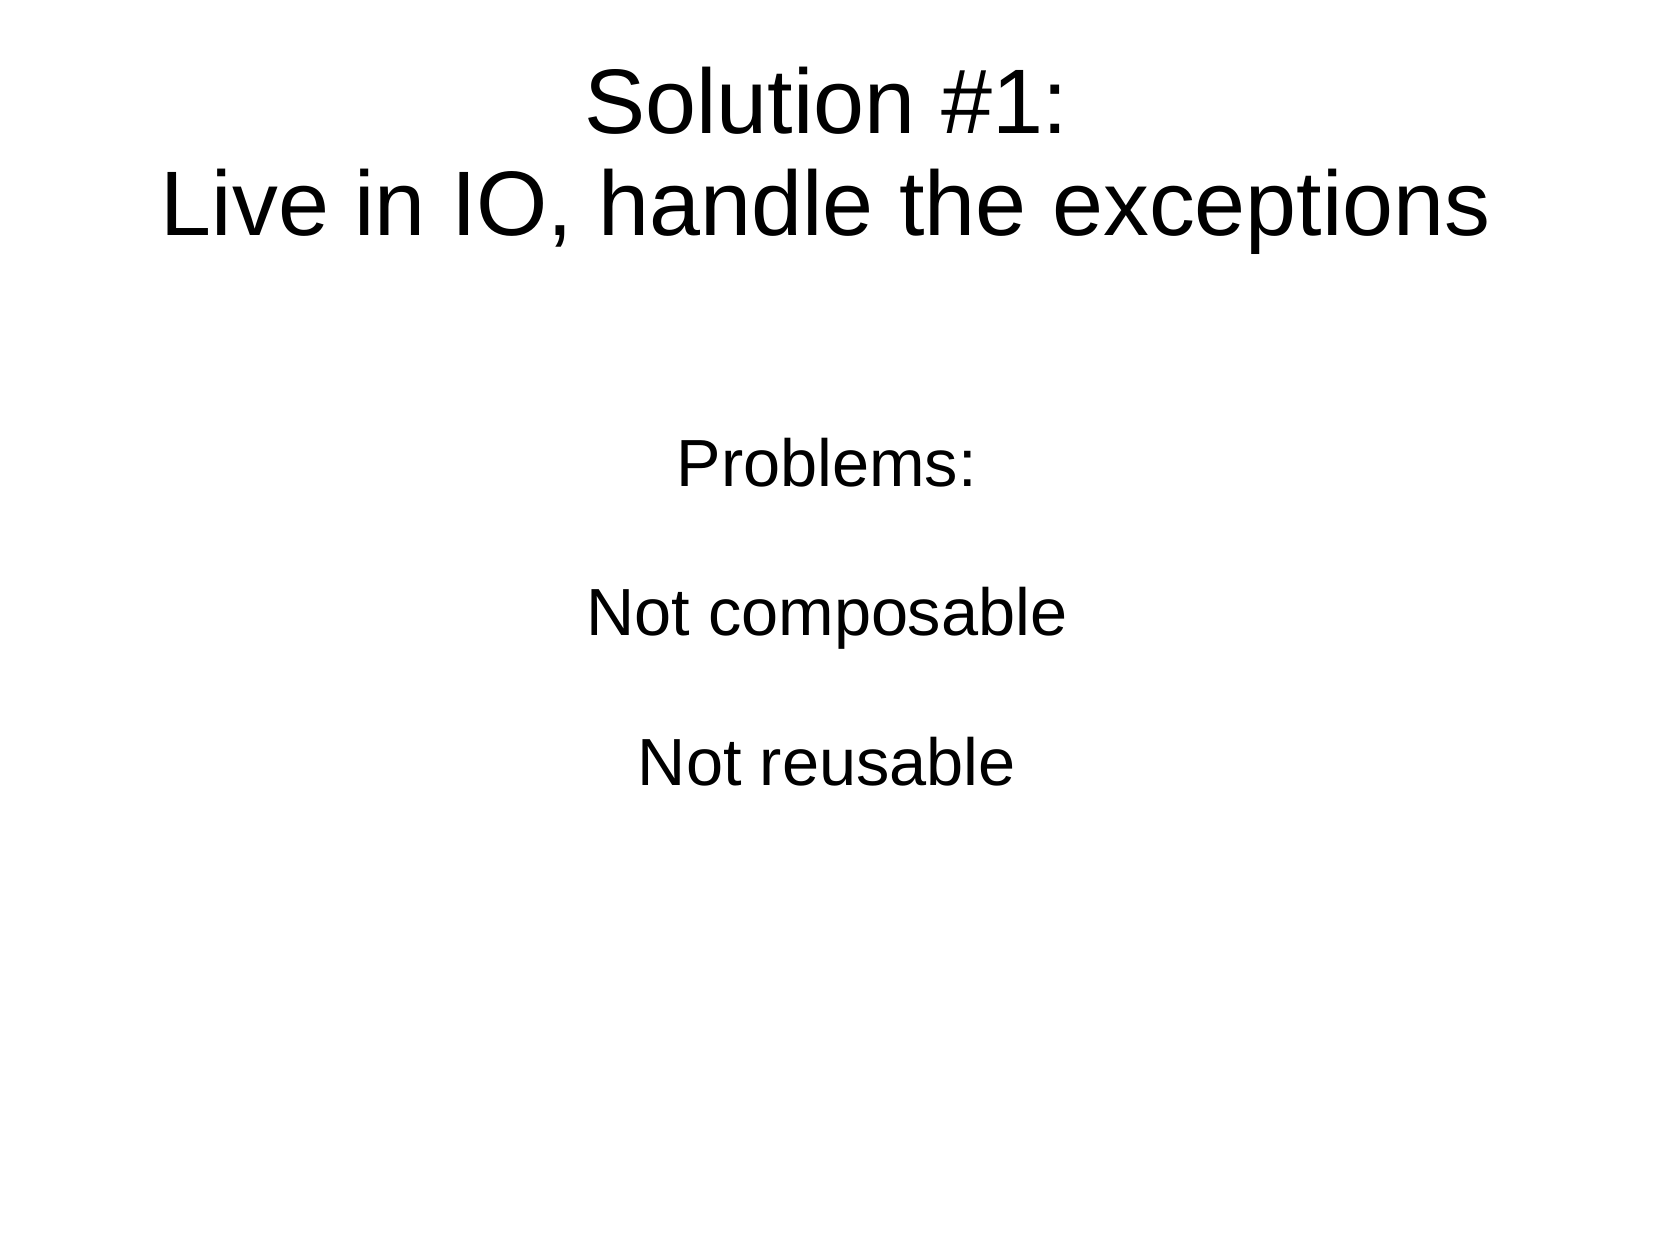

# Solution #1: Live in IO, handle the exceptions
Problems:
Not composable
Not reusable